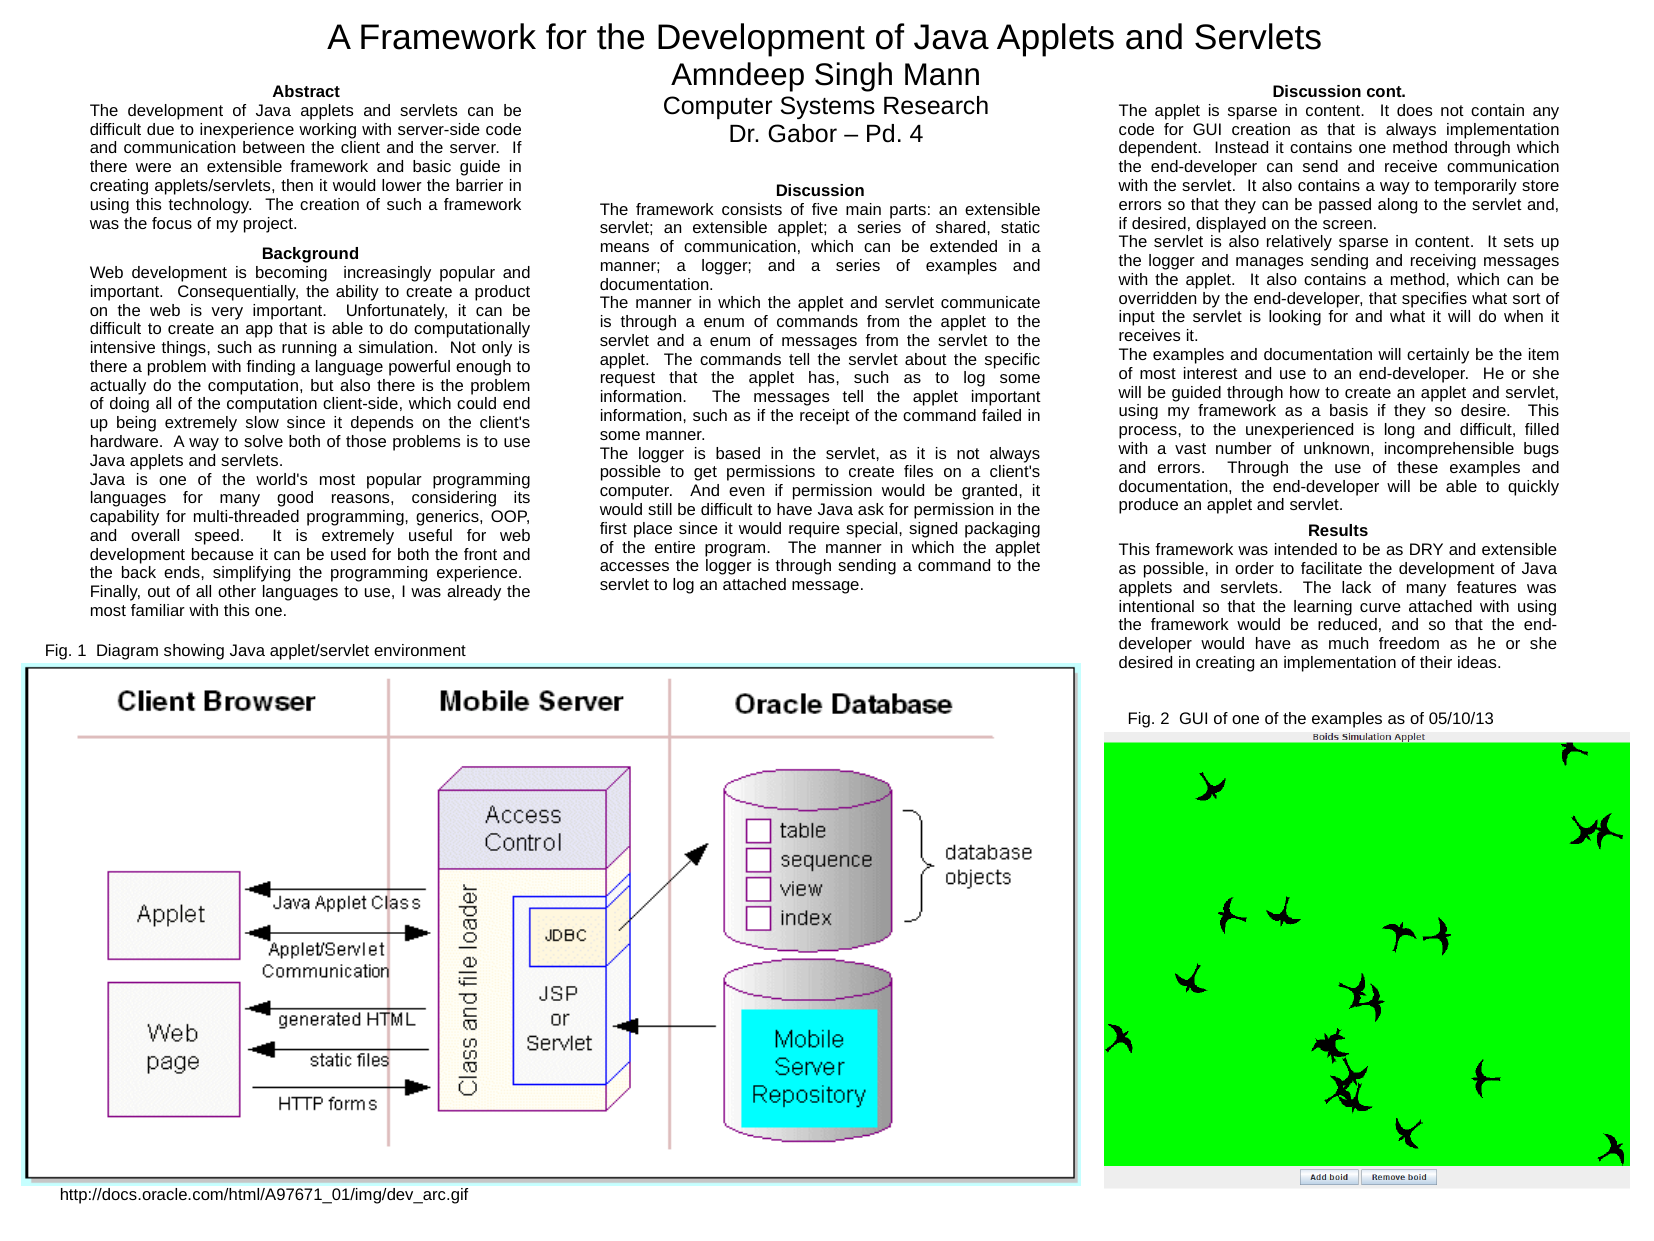

A Framework for the Development of Java Applets and Servlets
Amndeep Singh Mann
Computer Systems Research
Dr. Gabor – Pd. 4
Abstract
The development of Java applets and servlets can be difficult due to inexperience working with server-side code and communication between the client and the server. If there were an extensible framework and basic guide in creating applets/servlets, then it would lower the barrier in using this technology. The creation of such a framework was the focus of my project.
Discussion cont.
The applet is sparse in content. It does not contain any code for GUI creation as that is always implementation dependent. Instead it contains one method through which the end-developer can send and receive communication with the servlet. It also contains a way to temporarily store errors so that they can be passed along to the servlet and, if desired, displayed on the screen.
The servlet is also relatively sparse in content. It sets up the logger and manages sending and receiving messages with the applet. It also contains a method, which can be overridden by the end-developer, that specifies what sort of input the servlet is looking for and what it will do when it receives it.
The examples and documentation will certainly be the item of most interest and use to an end-developer. He or she will be guided through how to create an applet and servlet, using my framework as a basis if they so desire. This process, to the unexperienced is long and difficult, filled with a vast number of unknown, incomprehensible bugs and errors. Through the use of these examples and documentation, the end-developer will be able to quickly produce an applet and servlet.
Discussion
The framework consists of five main parts: an extensible servlet; an extensible applet; a series of shared, static means of communication, which can be extended in a manner; a logger; and a series of examples and documentation.
The manner in which the applet and servlet communicate is through a enum of commands from the applet to the servlet and a enum of messages from the servlet to the applet. The commands tell the servlet about the specific request that the applet has, such as to log some information. The messages tell the applet important information, such as if the receipt of the command failed in some manner.
The logger is based in the servlet, as it is not always possible to get permissions to create files on a client's computer. And even if permission would be granted, it would still be difficult to have Java ask for permission in the first place since it would require special, signed packaging of the entire program. The manner in which the applet accesses the logger is through sending a command to the servlet to log an attached message.
Background
Web development is becoming increasingly popular and important. Consequentially, the ability to create a product on the web is very important. Unfortunately, it can be difficult to create an app that is able to do computationally intensive things, such as running a simulation. Not only is there a problem with finding a language powerful enough to actually do the computation, but also there is the problem of doing all of the computation client-side, which could end up being extremely slow since it depends on the client's hardware. A way to solve both of those problems is to use Java applets and servlets.
Java is one of the world's most popular programming languages for many good reasons, considering its capability for multi-threaded programming, generics, OOP, and overall speed. It is extremely useful for web development because it can be used for both the front and the back ends, simplifying the programming experience. Finally, out of all other languages to use, I was already the most familiar with this one.
Results
This framework was intended to be as DRY and extensible as possible, in order to facilitate the development of Java applets and servlets. The lack of many features was intentional so that the learning curve attached with using the framework would be reduced, and so that the end-developer would have as much freedom as he or she desired in creating an implementation of their ideas.
Fig. 1 Diagram showing Java applet/servlet environment
Fig. 2 GUI of one of the examples as of 05/10/13
http://docs.oracle.com/html/A97671_01/img/dev_arc.gif